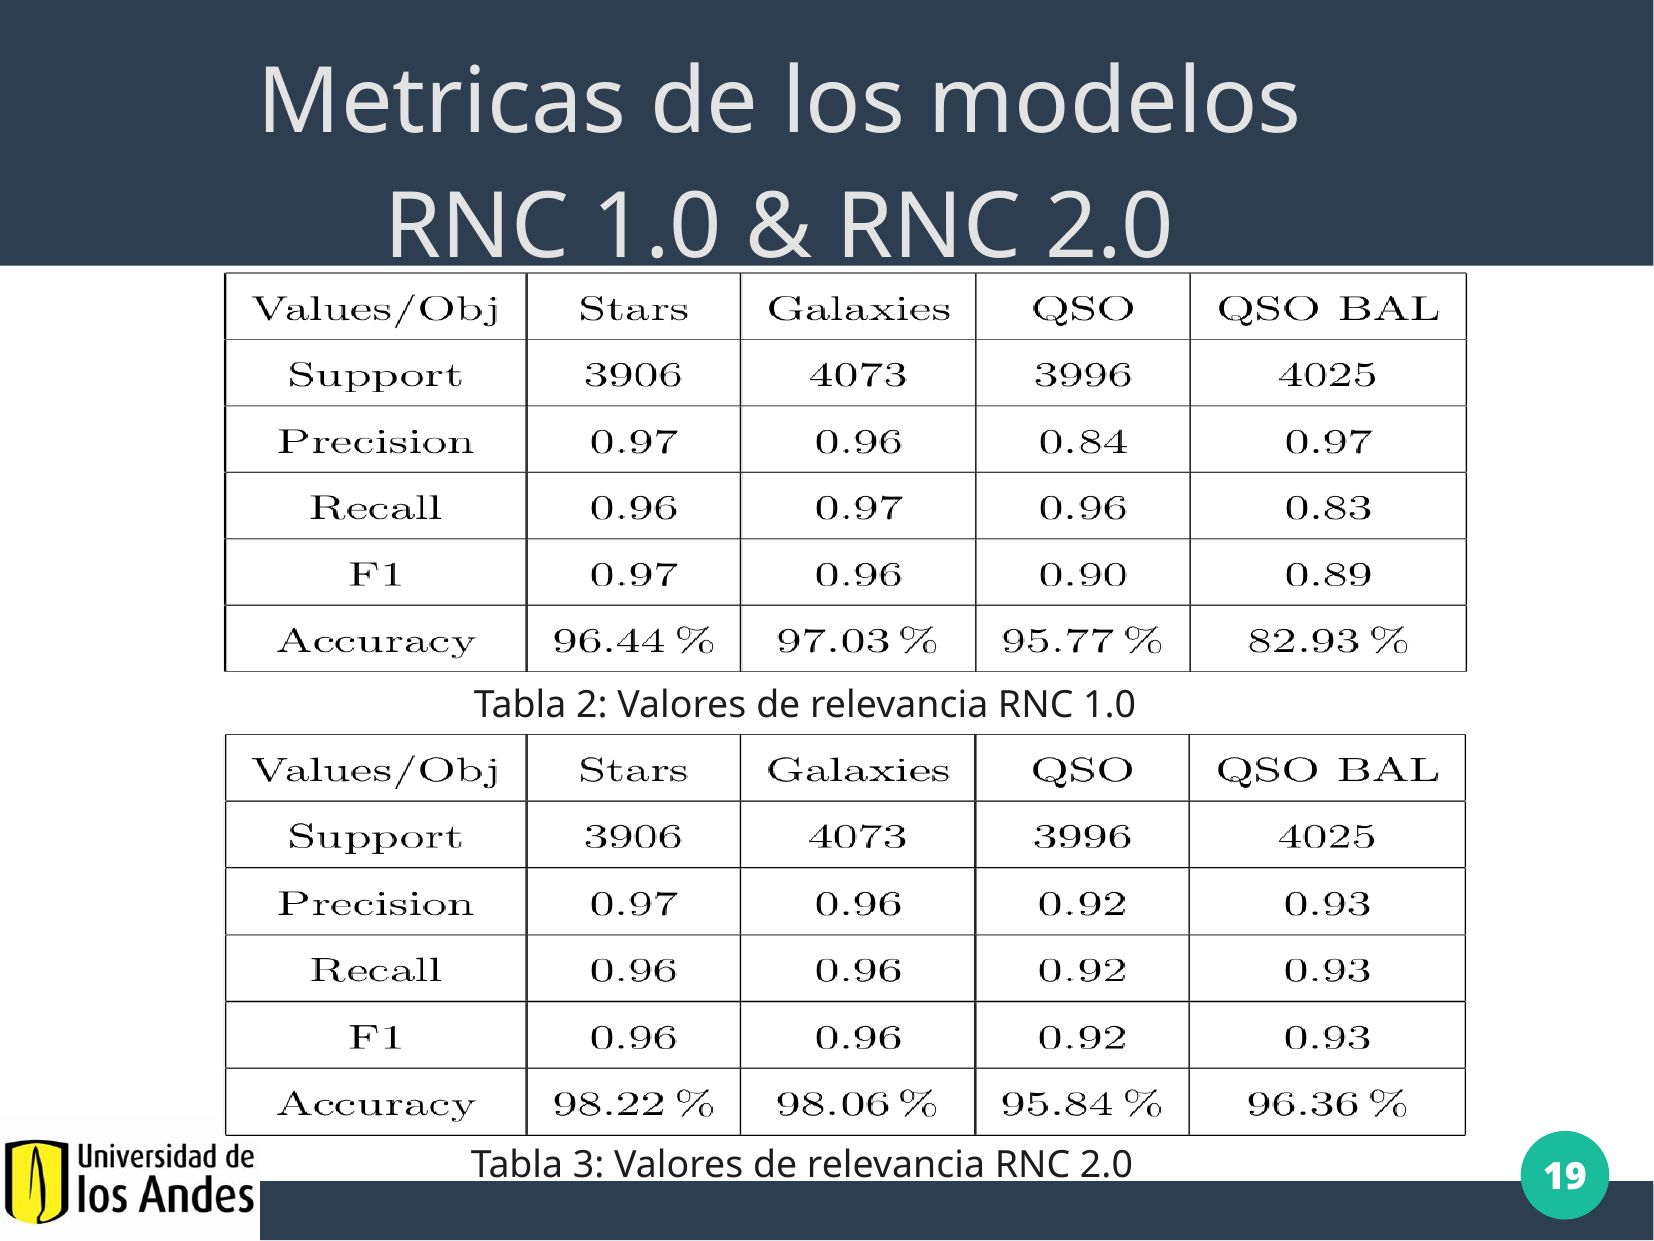

# Metricas de los modelos RNC 1.0 & RNC 2.0
Tabla 2: Valores de relevancia RNC 1.0
19
Tabla 3: Valores de relevancia RNC 2.0